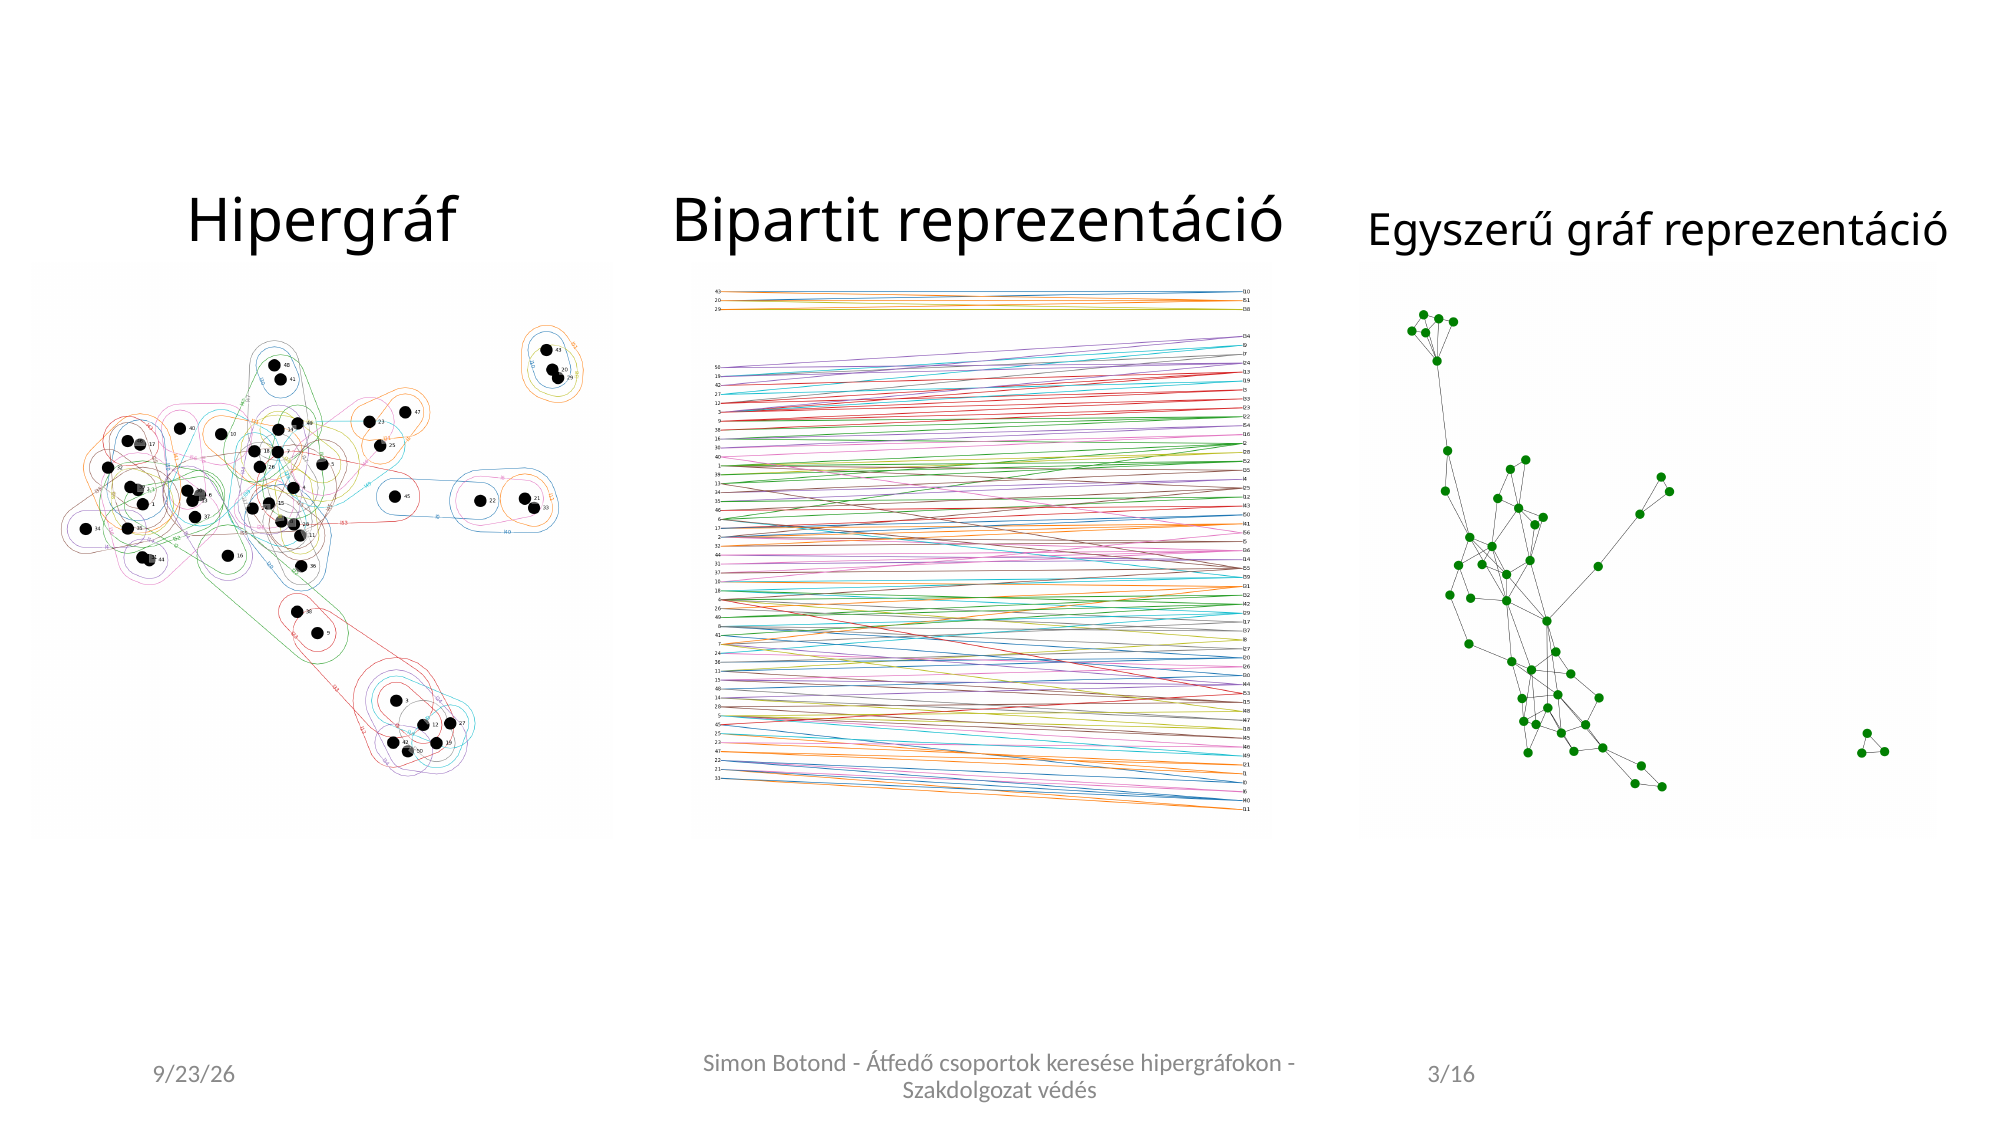

Hipergráf
Bipartit reprezentáció
# Egyszerű gráf reprezentáció
Simon Botond - Átfedő csoportok keresése hipergráfokon - Szakdolgozat védés
3/16